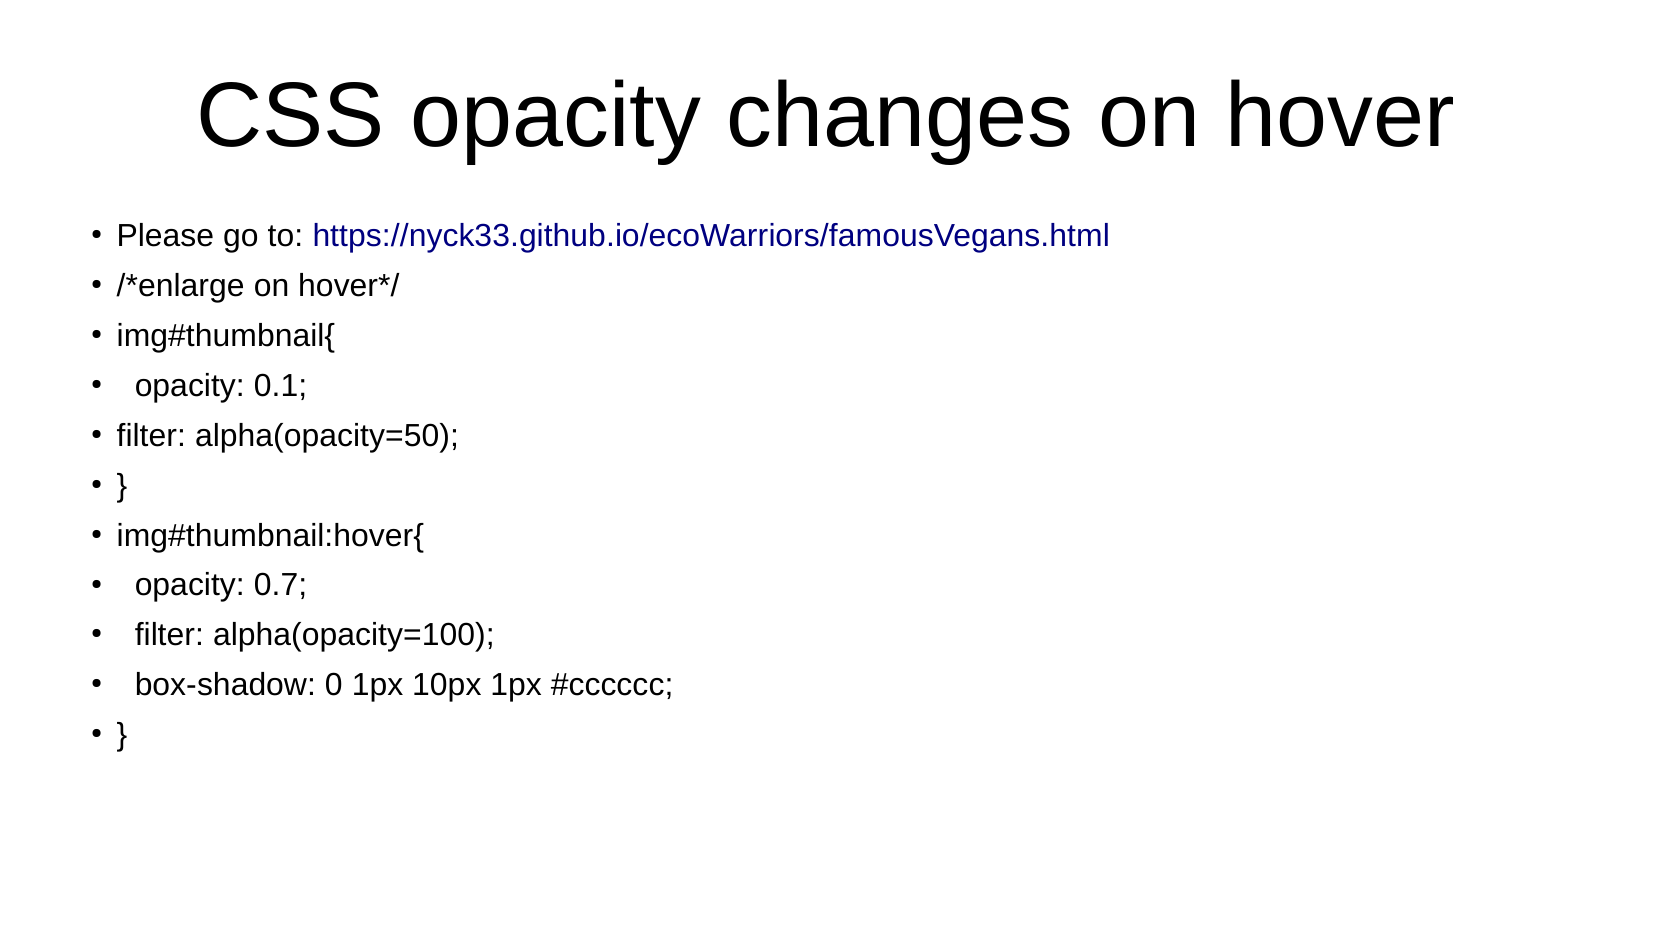

# CSS opacity changes on hover
Please go to: https://nyck33.github.io/ecoWarriors/famousVegans.html
/*enlarge on hover*/
img#thumbnail{
 opacity: 0.1;
filter: alpha(opacity=50);
}
img#thumbnail:hover{
 opacity: 0.7;
 filter: alpha(opacity=100);
 box-shadow: 0 1px 10px 1px #cccccc;
}